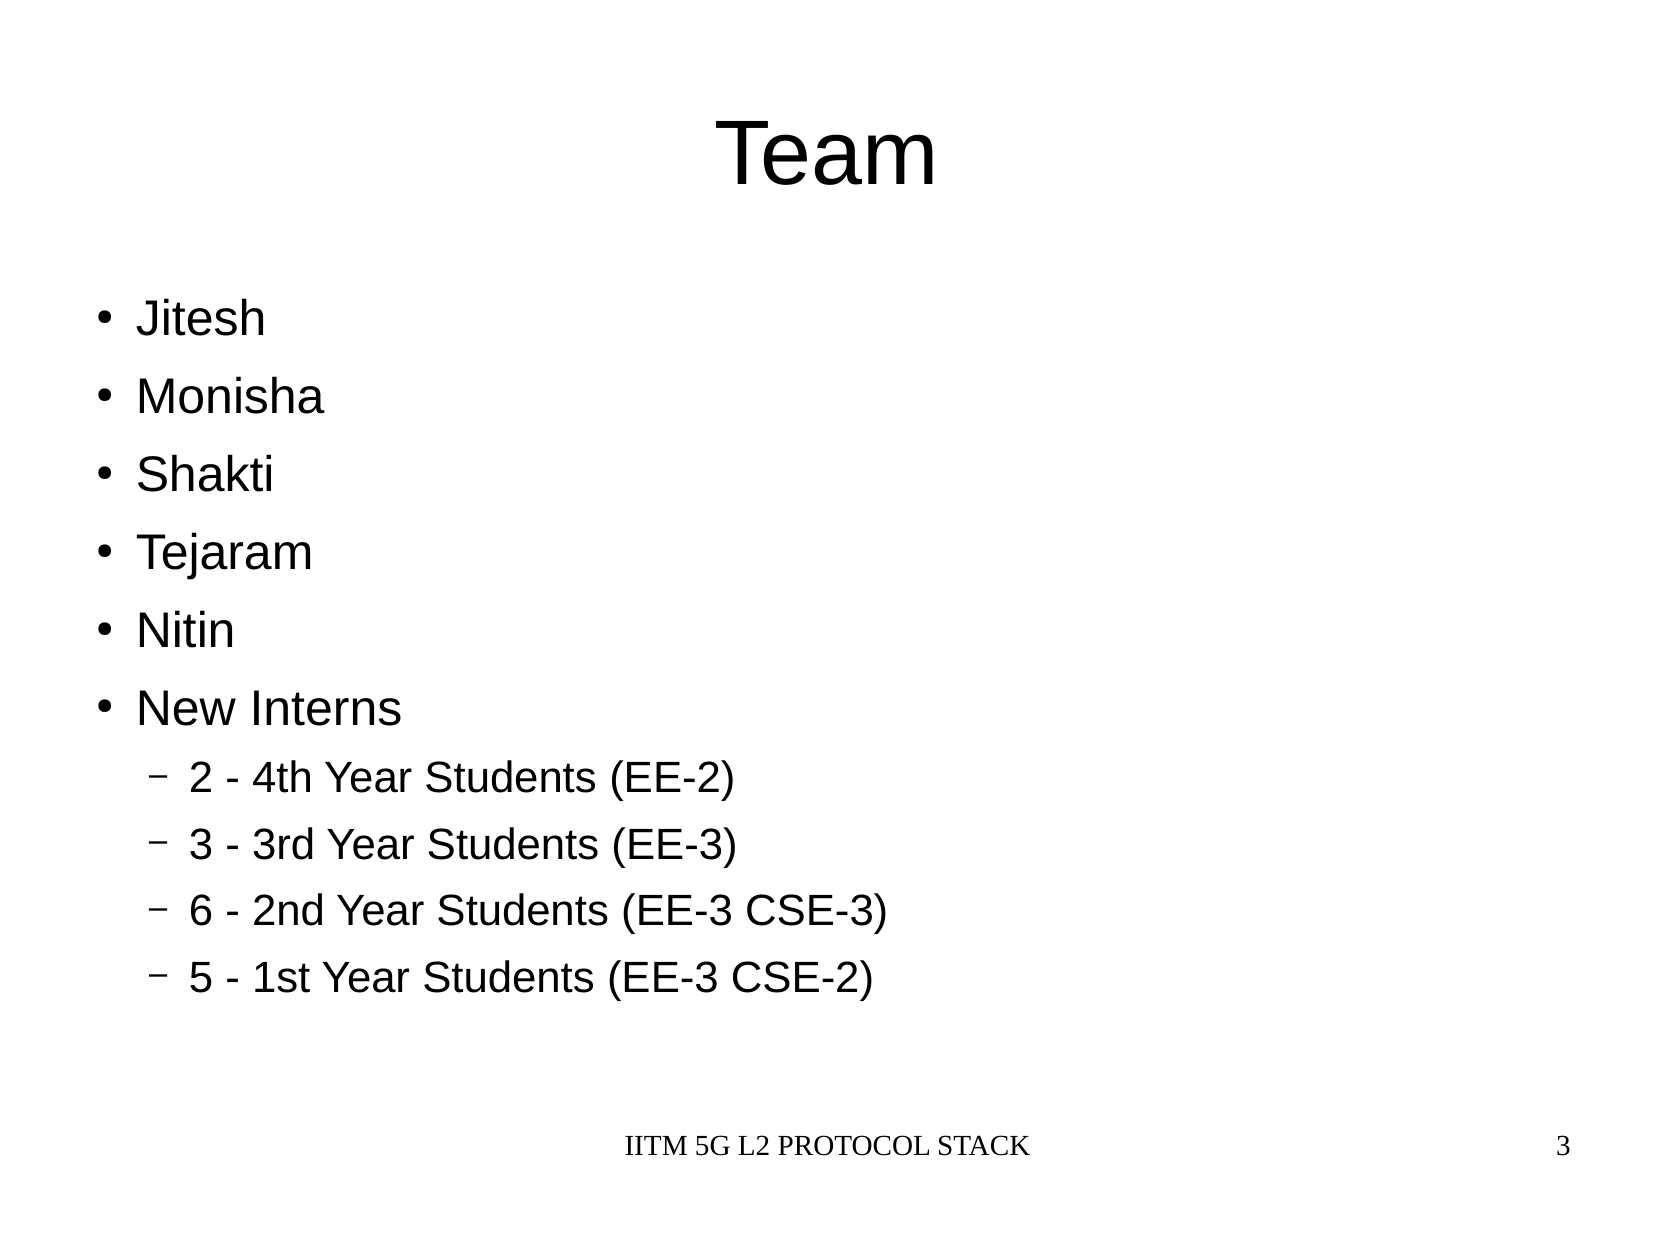

# Team
Jitesh
Monisha
Shakti
Tejaram
Nitin
New Interns
2 - 4th Year Students (EE-2)
3 - 3rd Year Students (EE-3)
6 - 2nd Year Students (EE-3 CSE-3)
5 - 1st Year Students (EE-3 CSE-2)
IITM 5G L2 PROTOCOL STACK
3